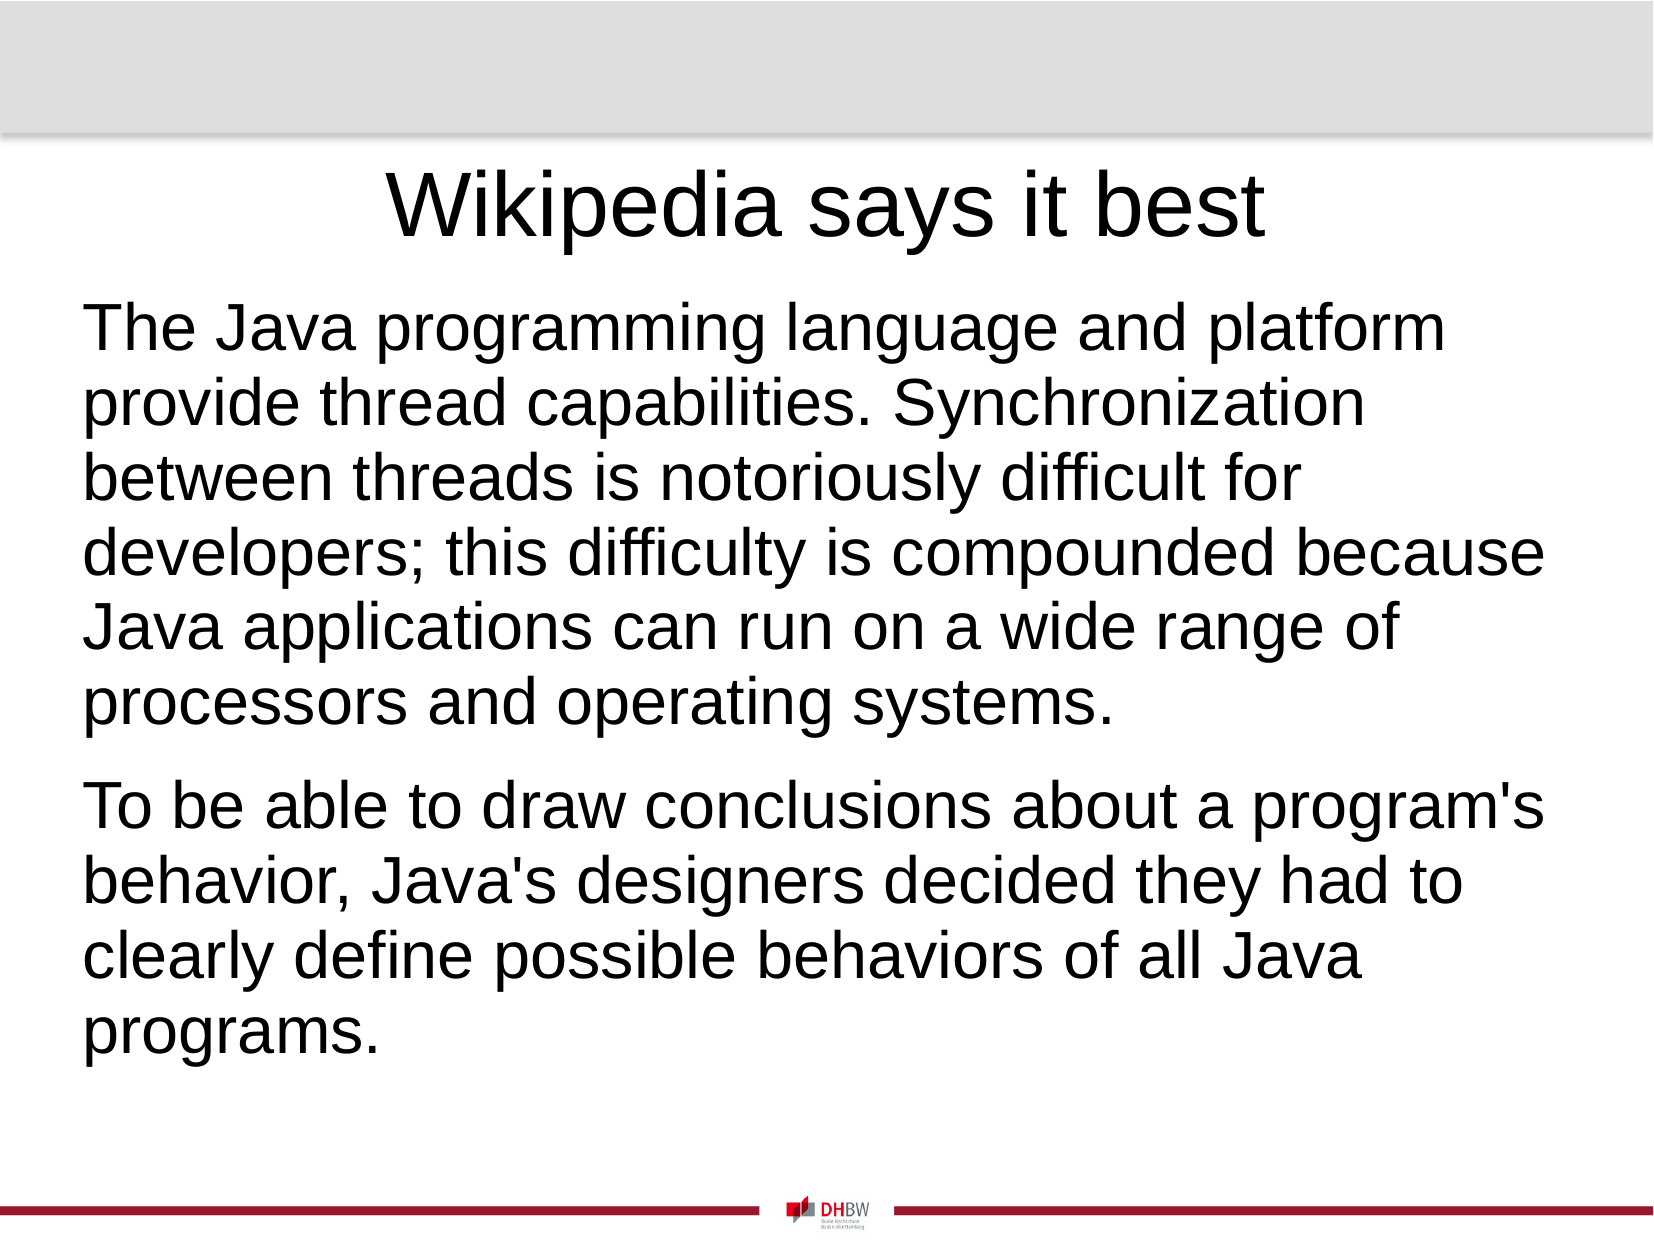

# Wikipedia says it best
The Java programming language and platform provide thread capabilities. Synchronization between threads is notoriously difficult for developers; this difficulty is compounded because Java applications can run on a wide range of processors and operating systems.
To be able to draw conclusions about a program's behavior, Java's designers decided they had to clearly define possible behaviors of all Java programs.